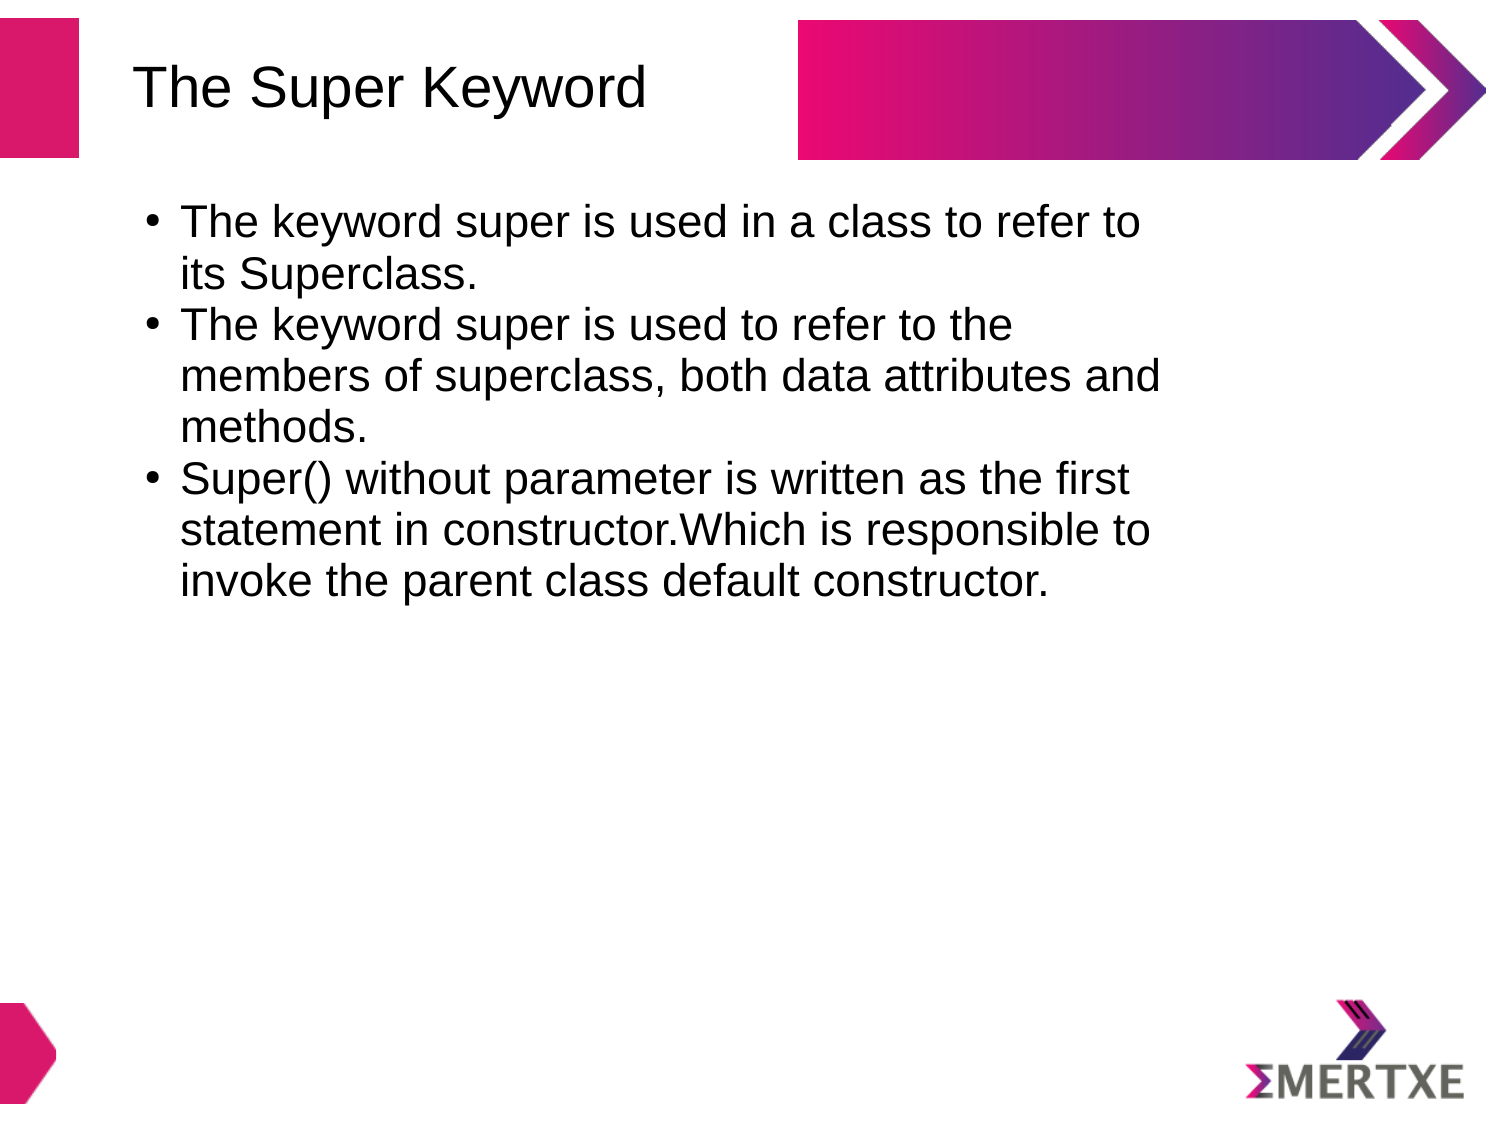

The Super Keyword
The keyword super is used in a class to refer to its Superclass.
The keyword super is used to refer to the members of superclass, both data attributes and methods.
Super() without parameter is written as the first statement in constructor.Which is responsible to invoke the parent class default constructor.